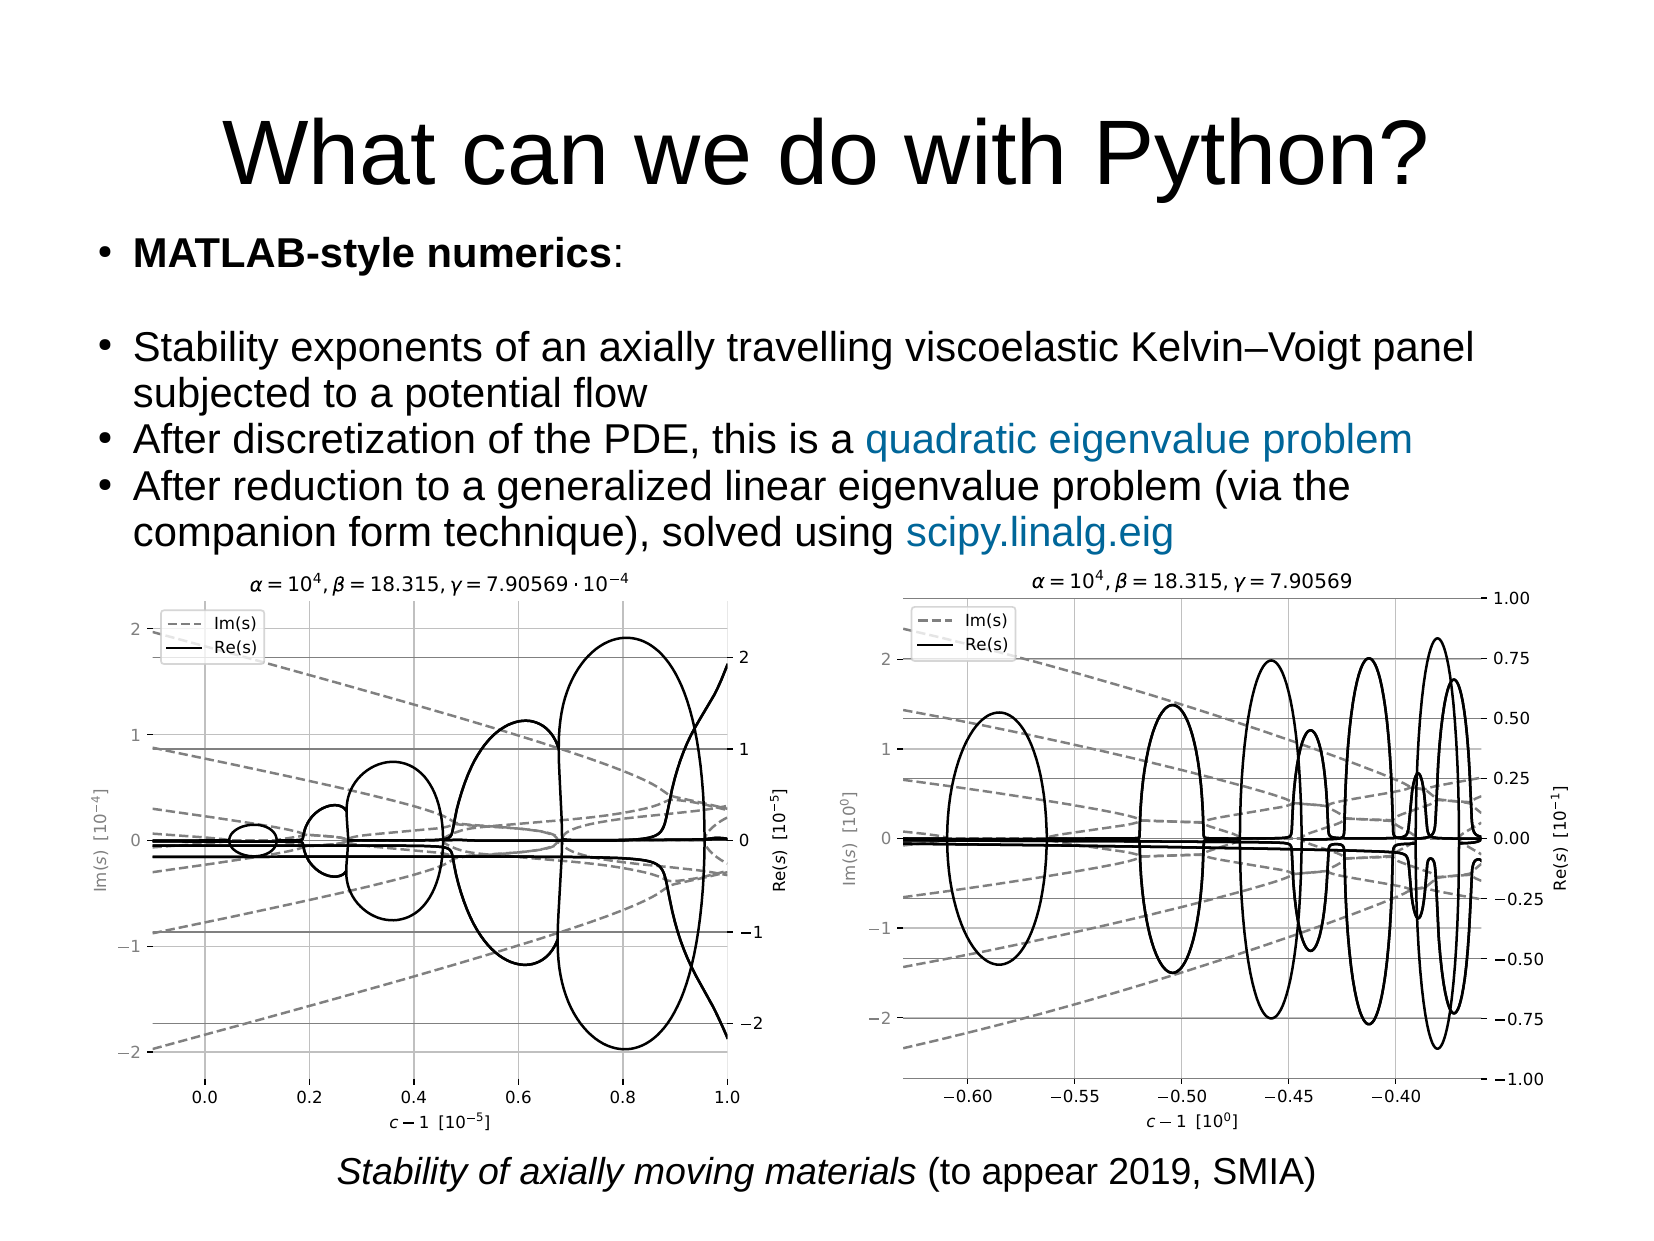

# What can we do with Python?
MATLAB-style numerics:
Stability exponents of an axially travelling viscoelastic Kelvin–Voigt panel subjected to a potential flow
After discretization of the PDE, this is a quadratic eigenvalue problem
After reduction to a generalized linear eigenvalue problem (via the companion form technique), solved using scipy.linalg.eig
Stability of axially moving materials (to appear 2019, SMIA)